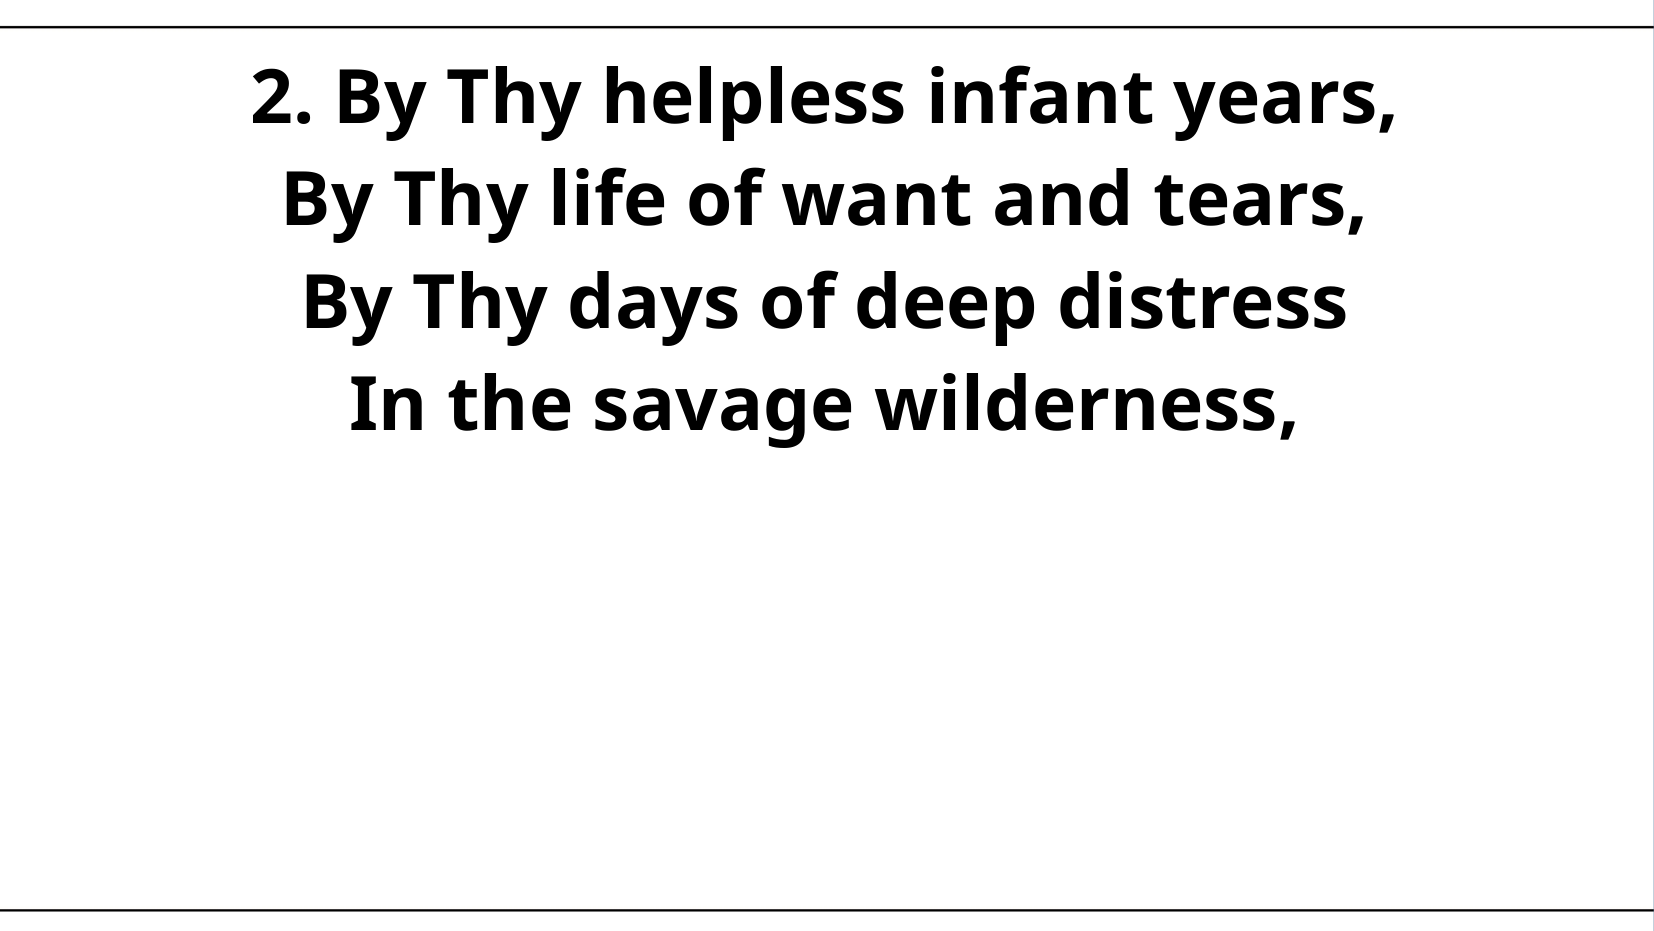

2. By Thy helpless infant years,
By Thy life of want and tears,
By Thy days of deep distress
In the savage wilderness,